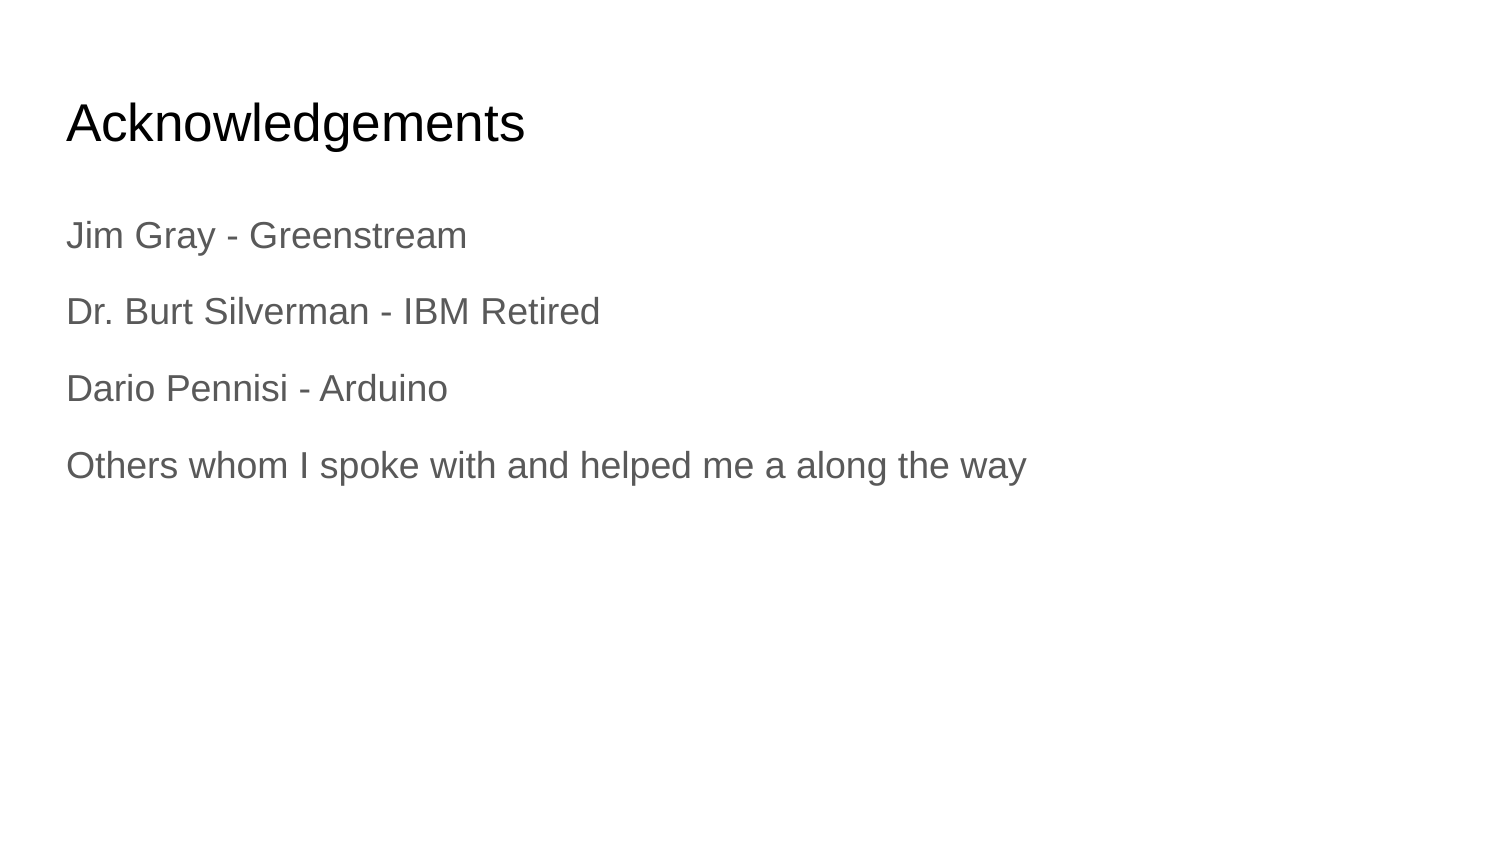

# Acknowledgements
Jim Gray - Greenstream
Dr. Burt Silverman - IBM Retired
Dario Pennisi - Arduino
Others whom I spoke with and helped me a along the way